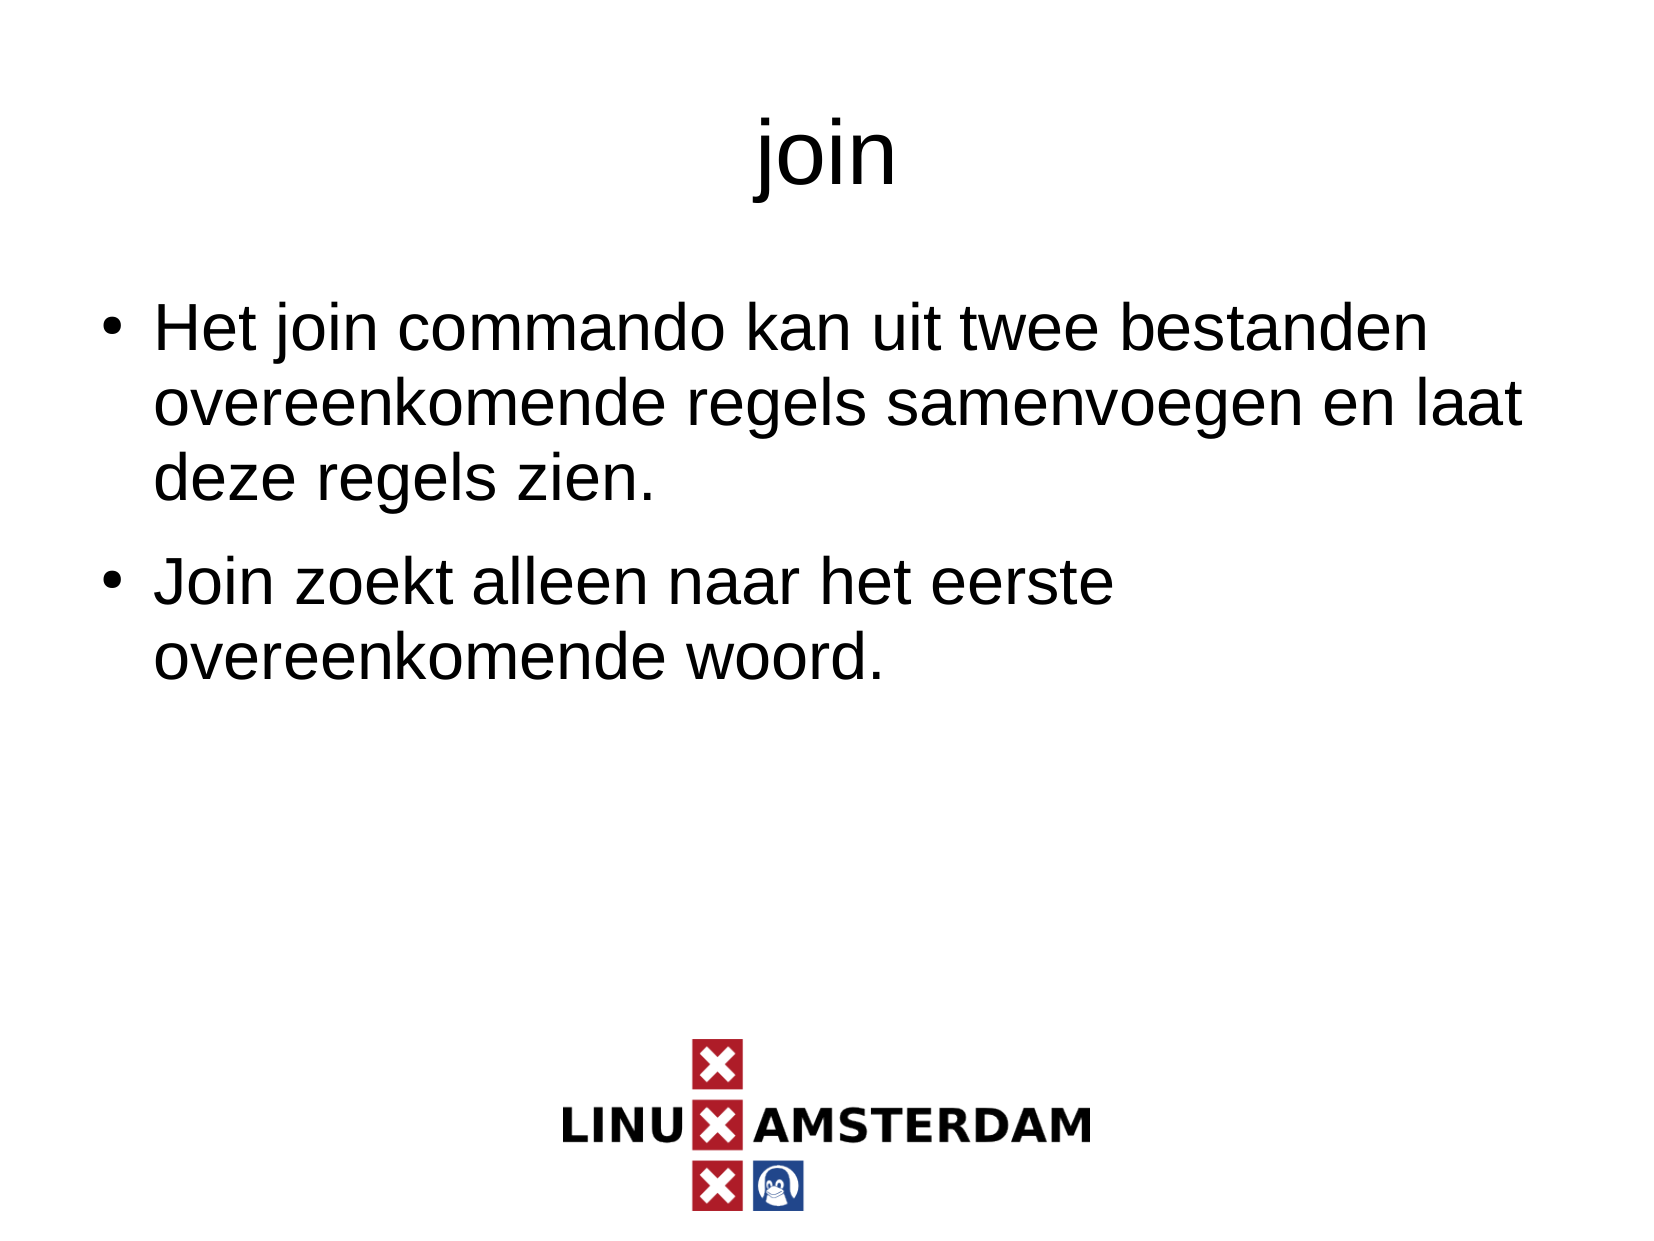

# join
Het join commando kan uit twee bestanden overeenkomende regels samenvoegen en laat deze regels zien.
Join zoekt alleen naar het eerste overeenkomende woord.